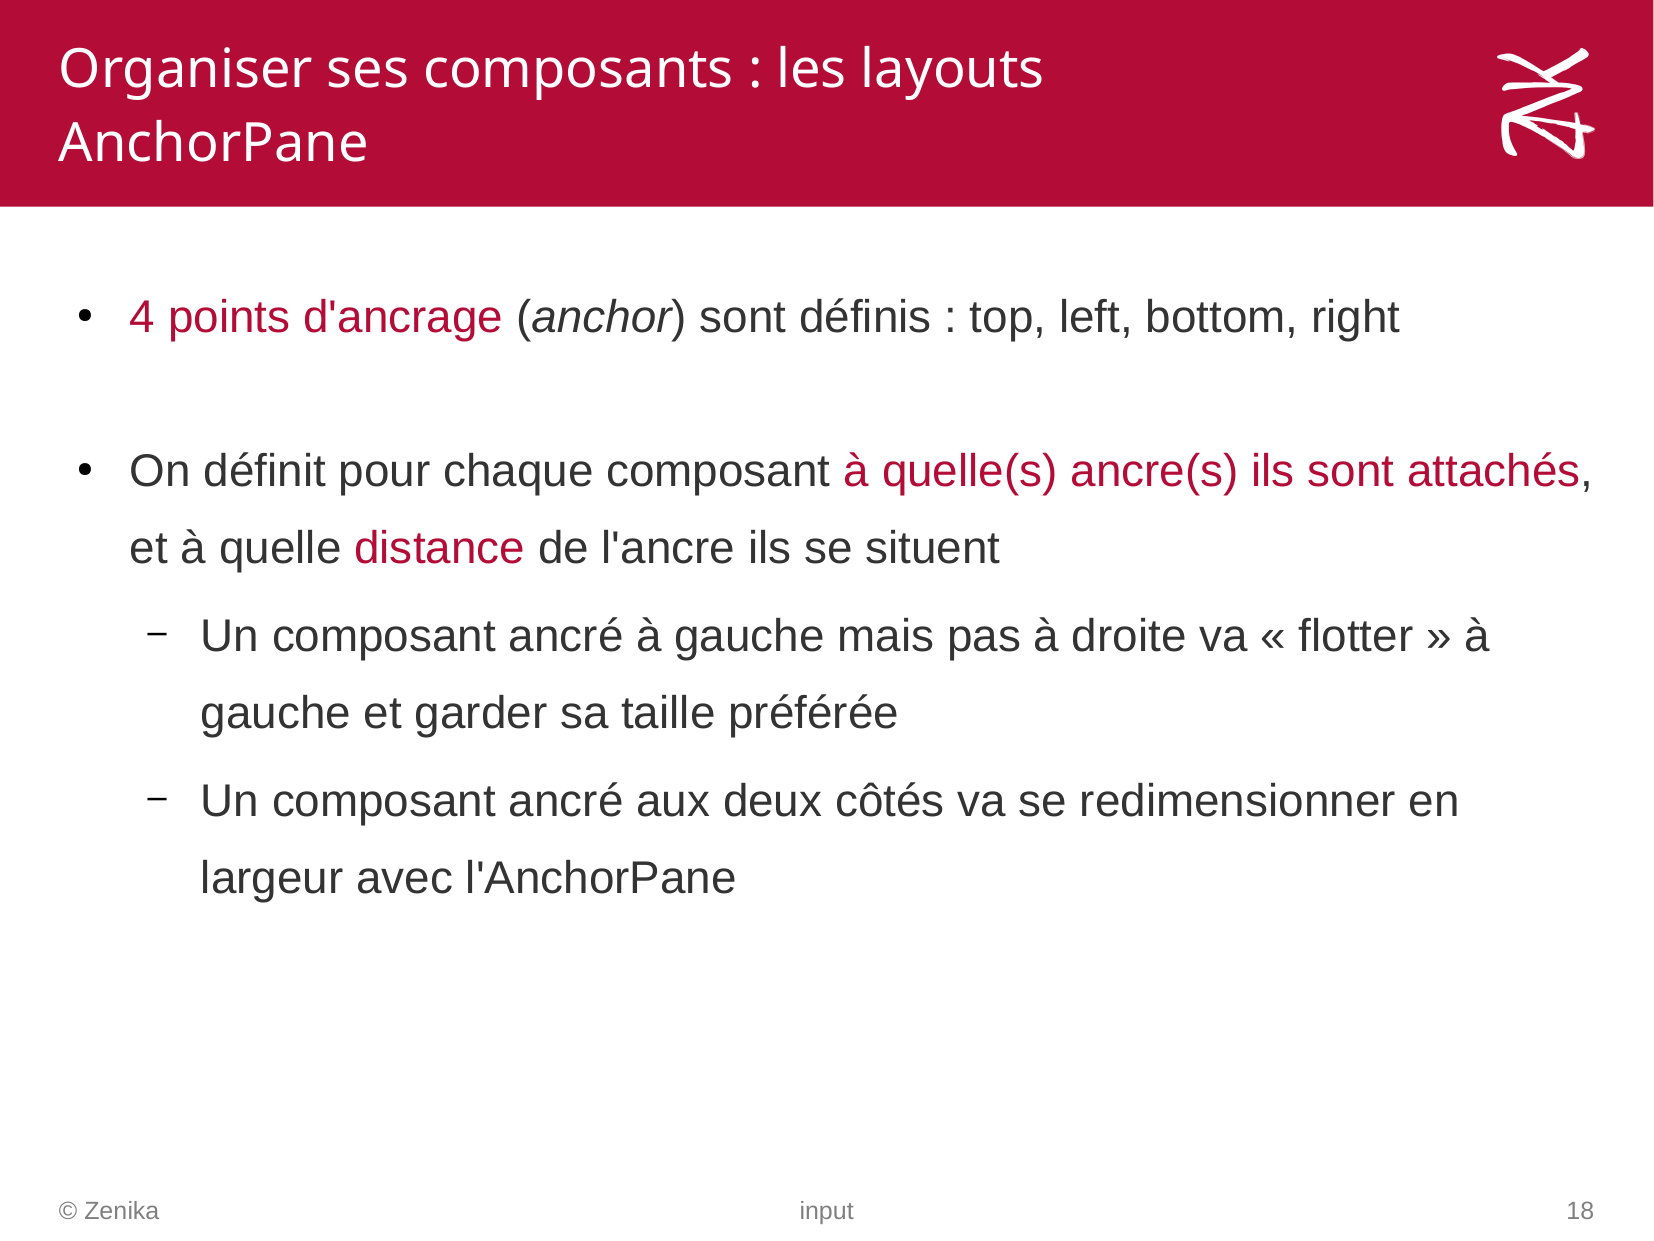

# Organiser ses composants : les layouts AnchorPane
4 points d'ancrage (anchor) sont définis : top, left, bottom, right
On définit pour chaque composant à quelle(s) ancre(s) ils sont attachés, et à quelle distance de l'ancre ils se situent
Un composant ancré à gauche mais pas à droite va « flotter » à gauche et garder sa taille préférée
Un composant ancré aux deux côtés va se redimensionner en largeur avec l'AnchorPane